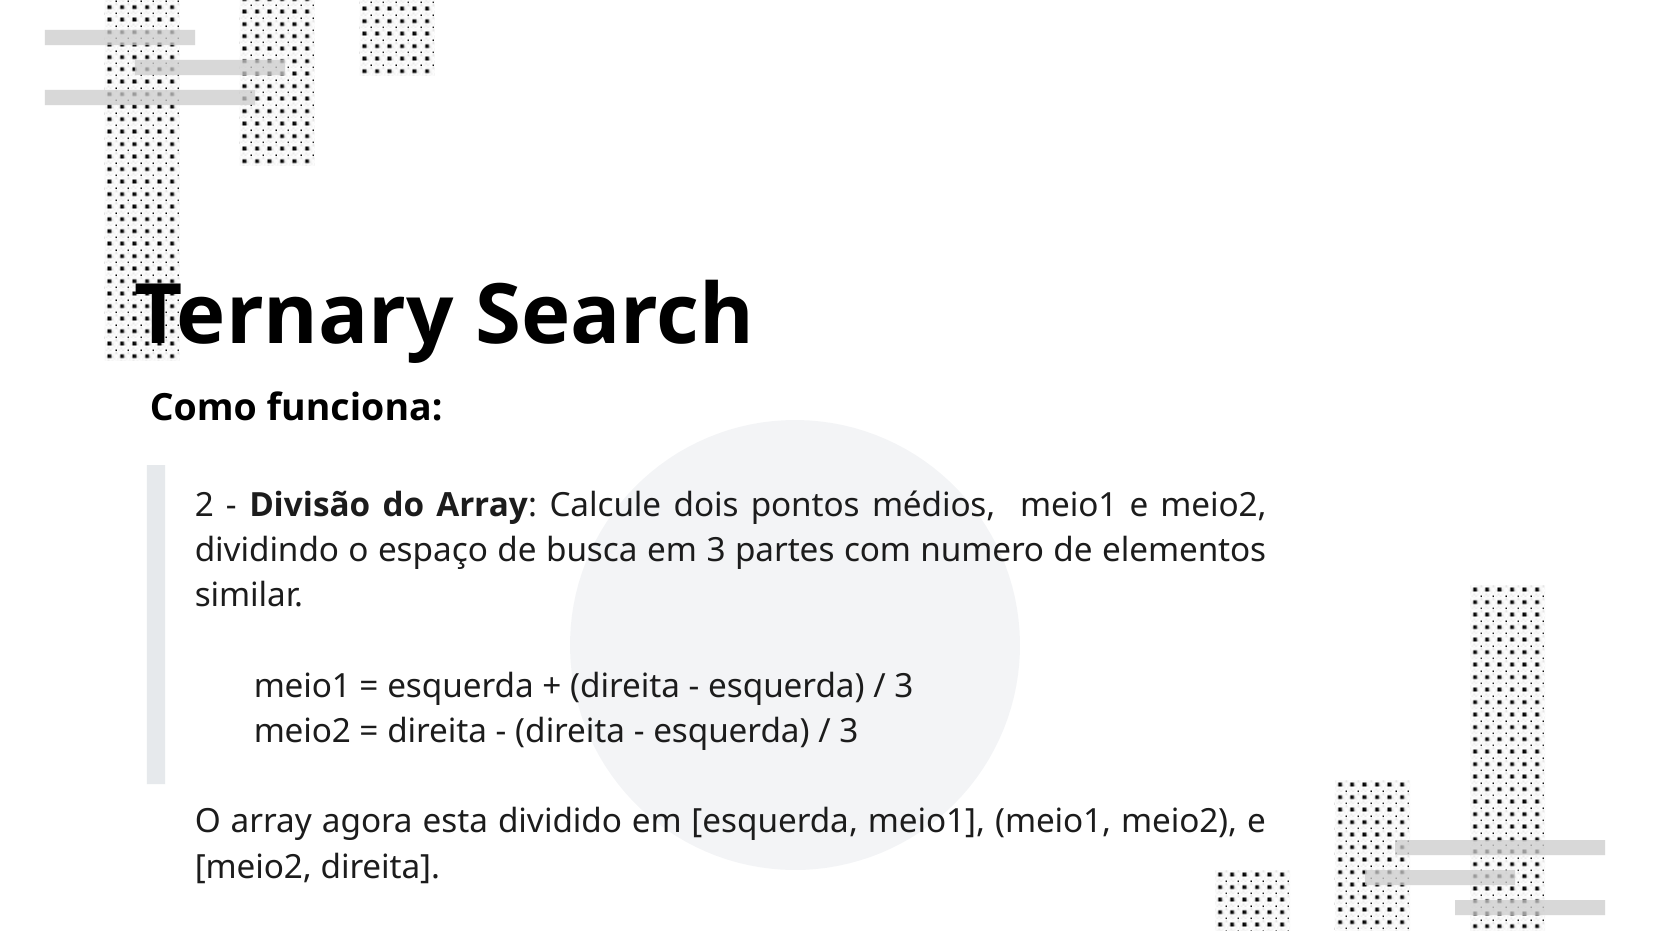

Ternary Search
Como funciona:
2 - Divisão do Array: Calcule dois pontos médios, meio1 e meio2, dividindo o espaço de busca em 3 partes com numero de elementos similar.
meio1 = esquerda + (direita - esquerda) / 3
meio2 = direita - (direita - esquerda) / 3
O array agora esta dividido em [esquerda, meio1], (meio1, meio2), e [meio2, direita].